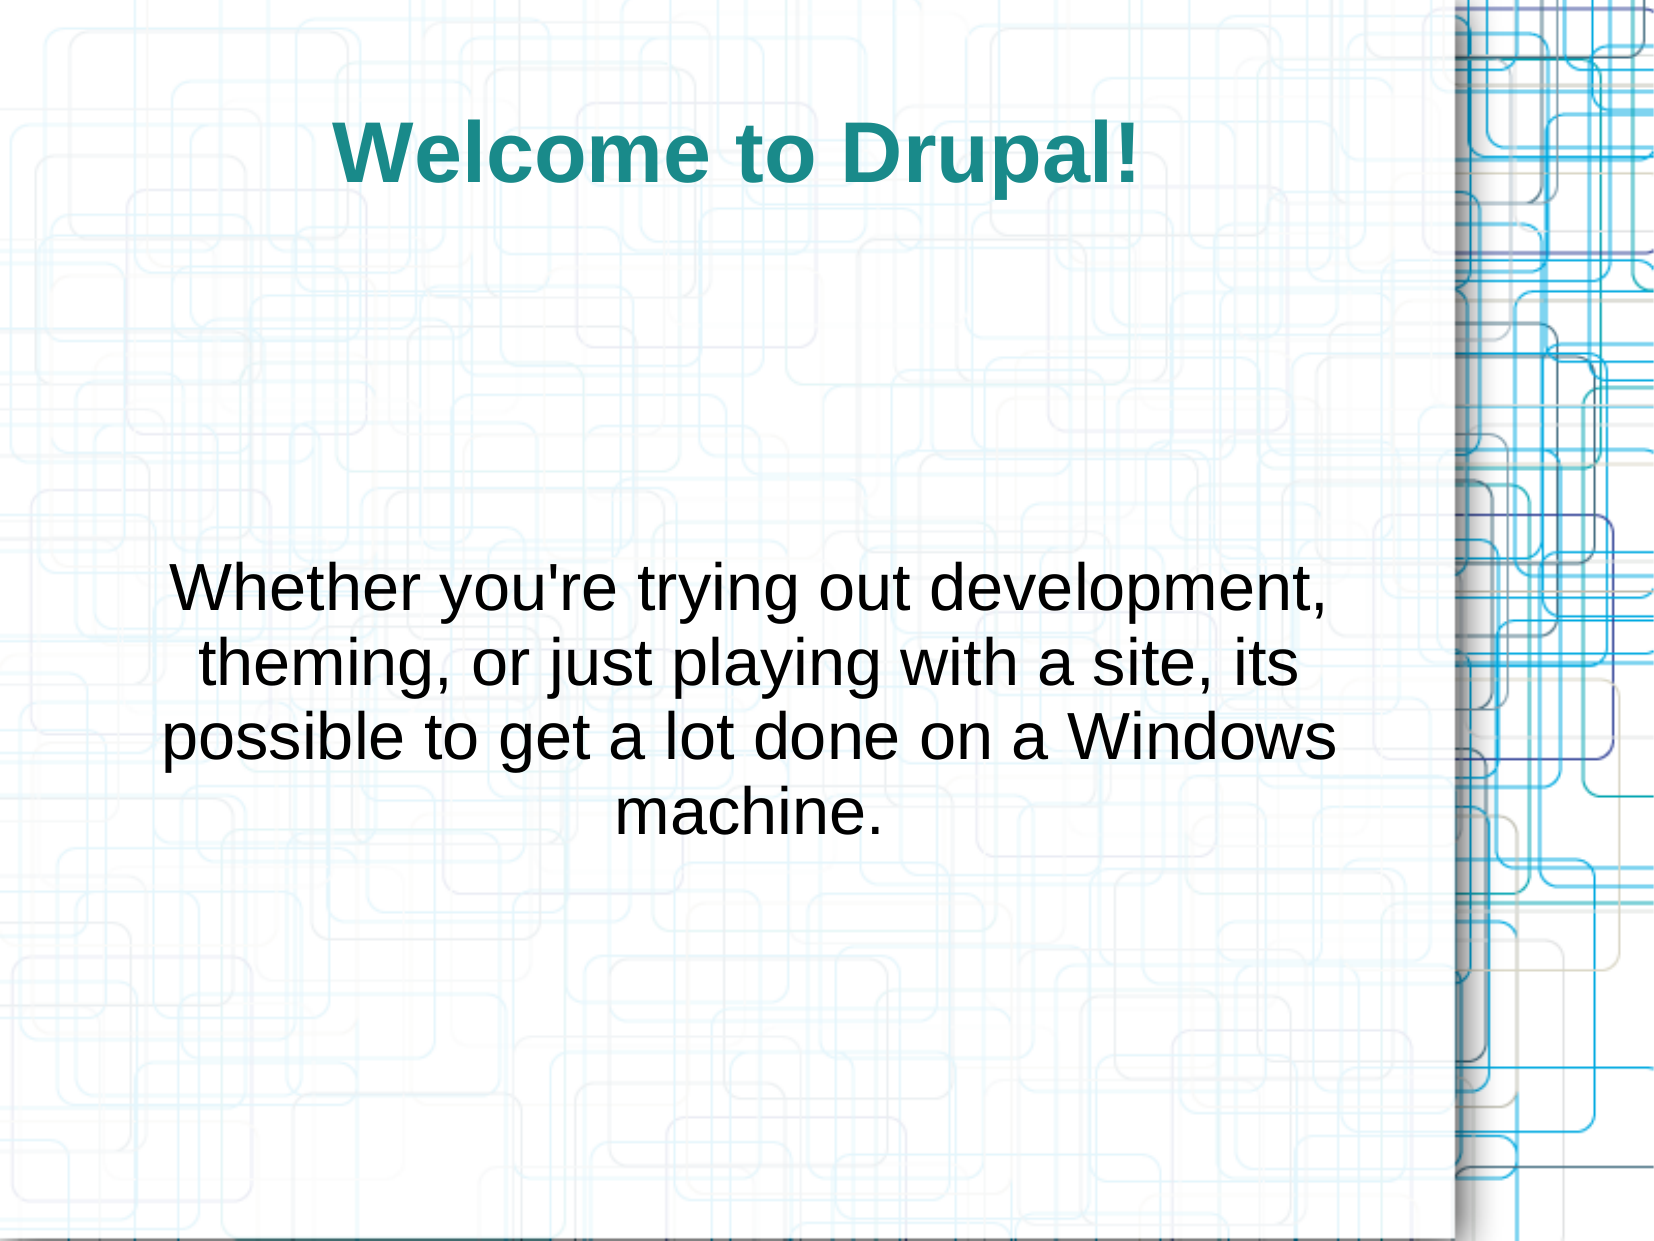

# Welcome to Drupal!
Whether you're trying out development, theming, or just playing with a site, its possible to get a lot done on a Windows machine.